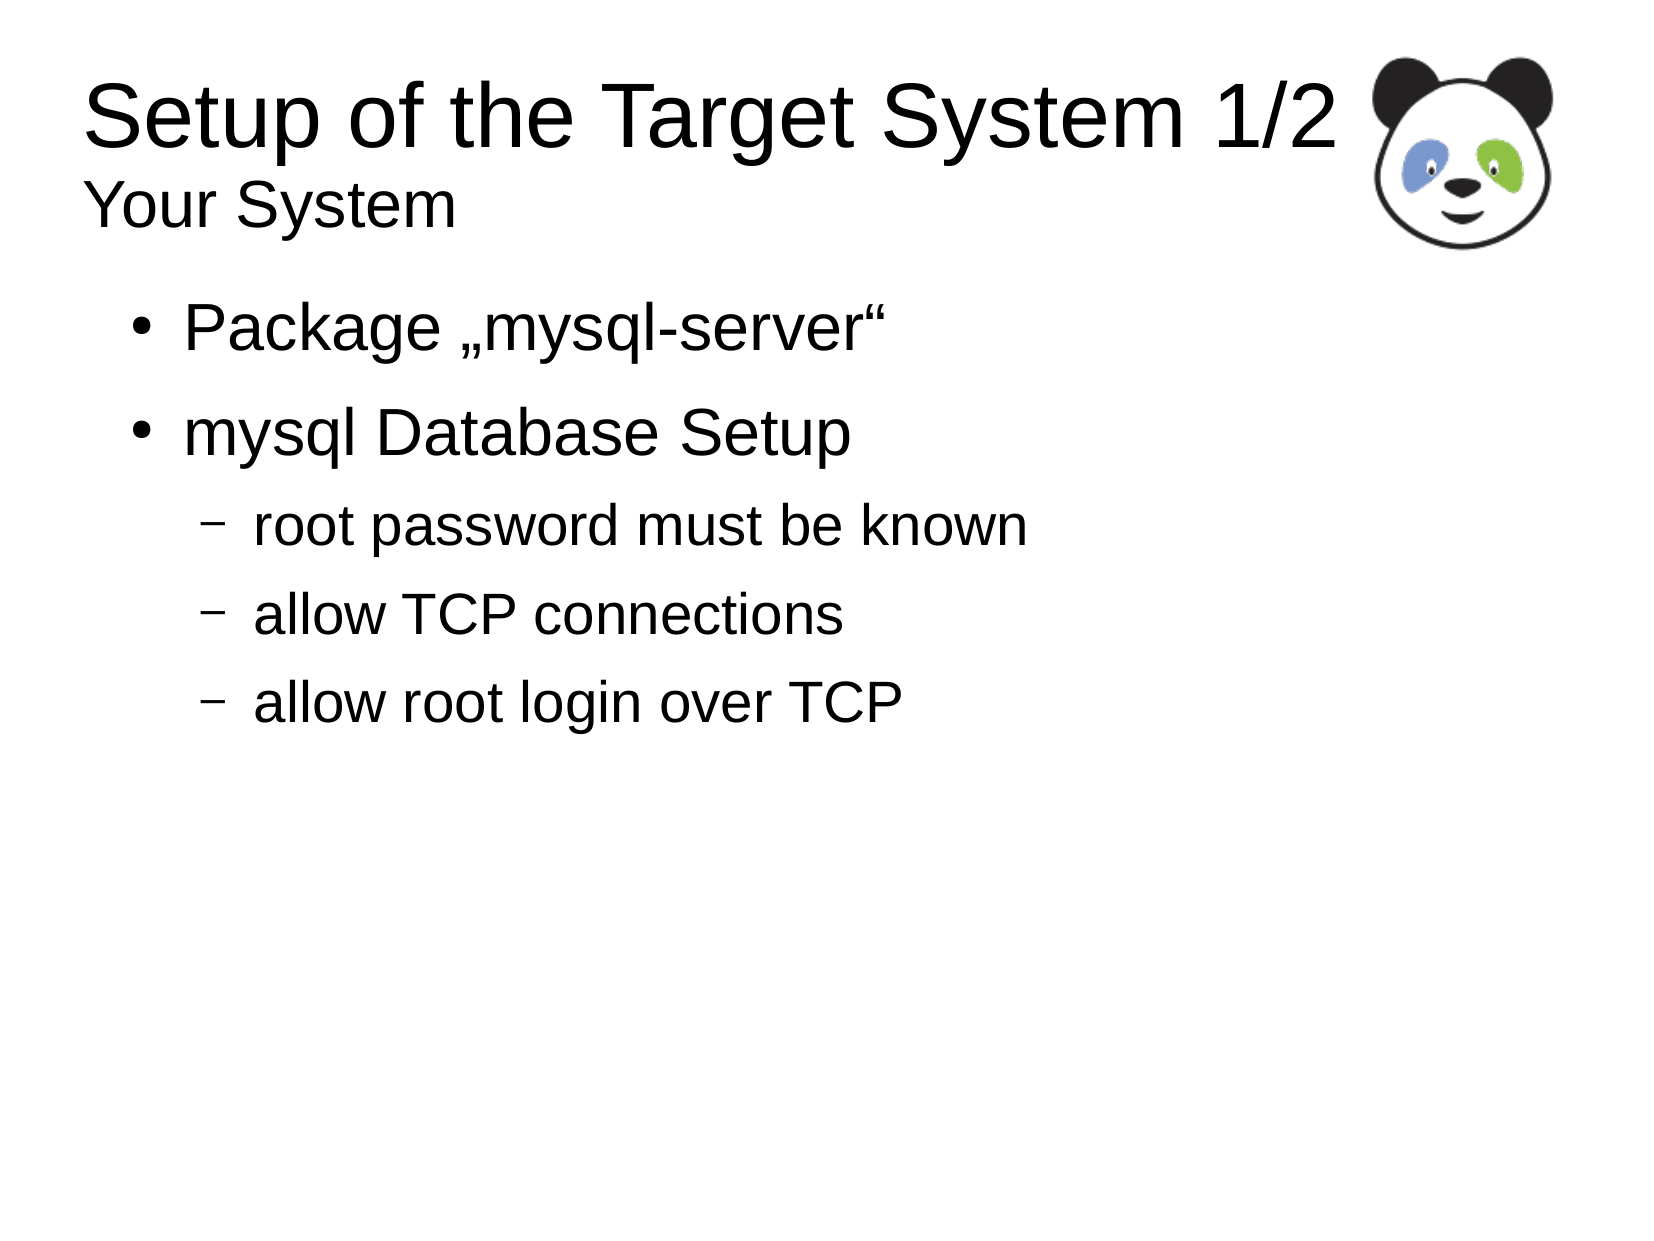

# Setup of the Target System 1/2 Your System
Package „mysql-server“
mysql Database Setup
root password must be known
allow TCP connections
allow root login over TCP